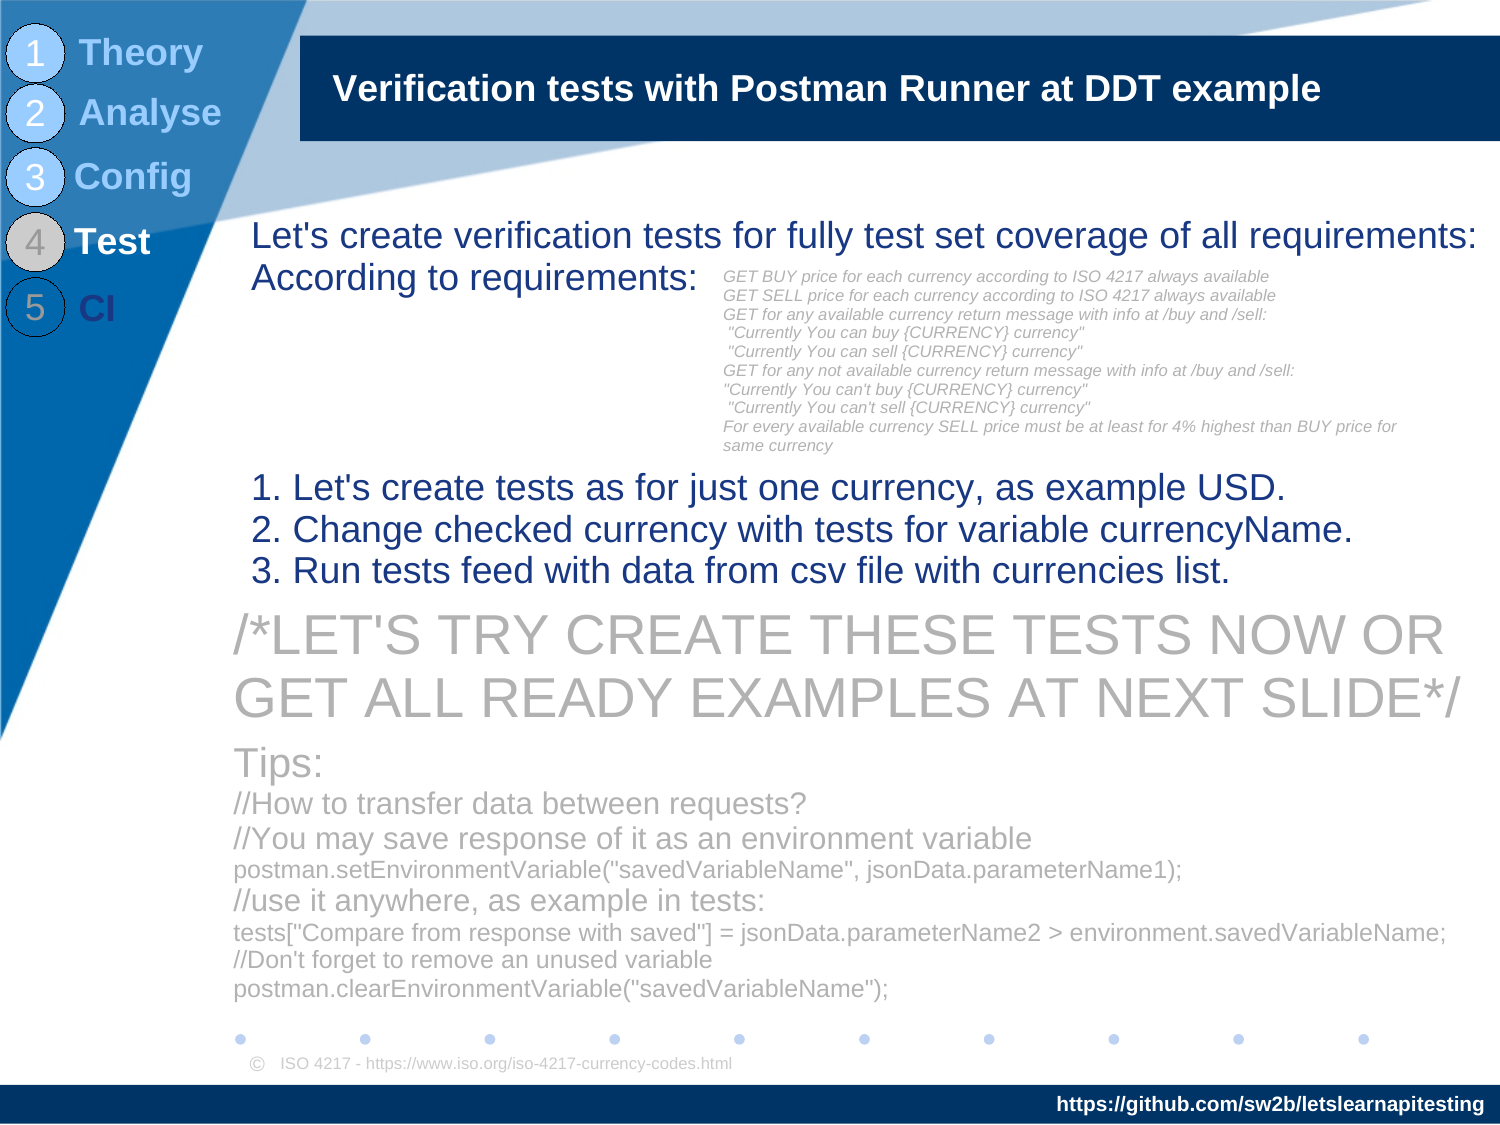

1
Theory
# Verification tests with Postman Runner at DDT example
2
Analyse
3
Config
Let's create verification tests for fully test set coverage of all requirements:
According to requirements:
1. Let's create tests as for just one currency, as example USD.
2. Change checked currency with tests for variable currencyName.
3. Run tests feed with data from csv file with currencies list.
4
Test
GET BUY price for each currency according to ISO 4217 always available
GET SELL price for each currency according to ISO 4217 always available
GET for any available currency return message with info at /buy and /sell:
 "Currently You can buy {CURRENCY} currency"
 "Currently You can sell {CURRENCY} currency"
GET for any not available currency return message with info at /buy and /sell:
"Currently You can't buy {CURRENCY} currency"
 "Currently You can't sell {CURRENCY} currency"
For every available currency SELL price must be at least for 4% highest than BUY price for same currency
5
CI
/*LET'S TRY CREATE THESE TESTS NOW OR GET ALL READY EXAMPLES AT NEXT SLIDE*/
Tips:
//How to transfer data between requests?
//You may save response of it as an environment variable
postman.setEnvironmentVariable("savedVariableName", jsonData.parameterName1);
//use it anywhere, as example in tests:
tests["Compare from response with saved"] = jsonData.parameterName2 > environment.savedVariableName;
//Don't forget to remove an unused variable
postman.clearEnvironmentVariable("savedVariableName");
©
ISO 4217 - https://www.iso.org/iso-4217-currency-codes.html